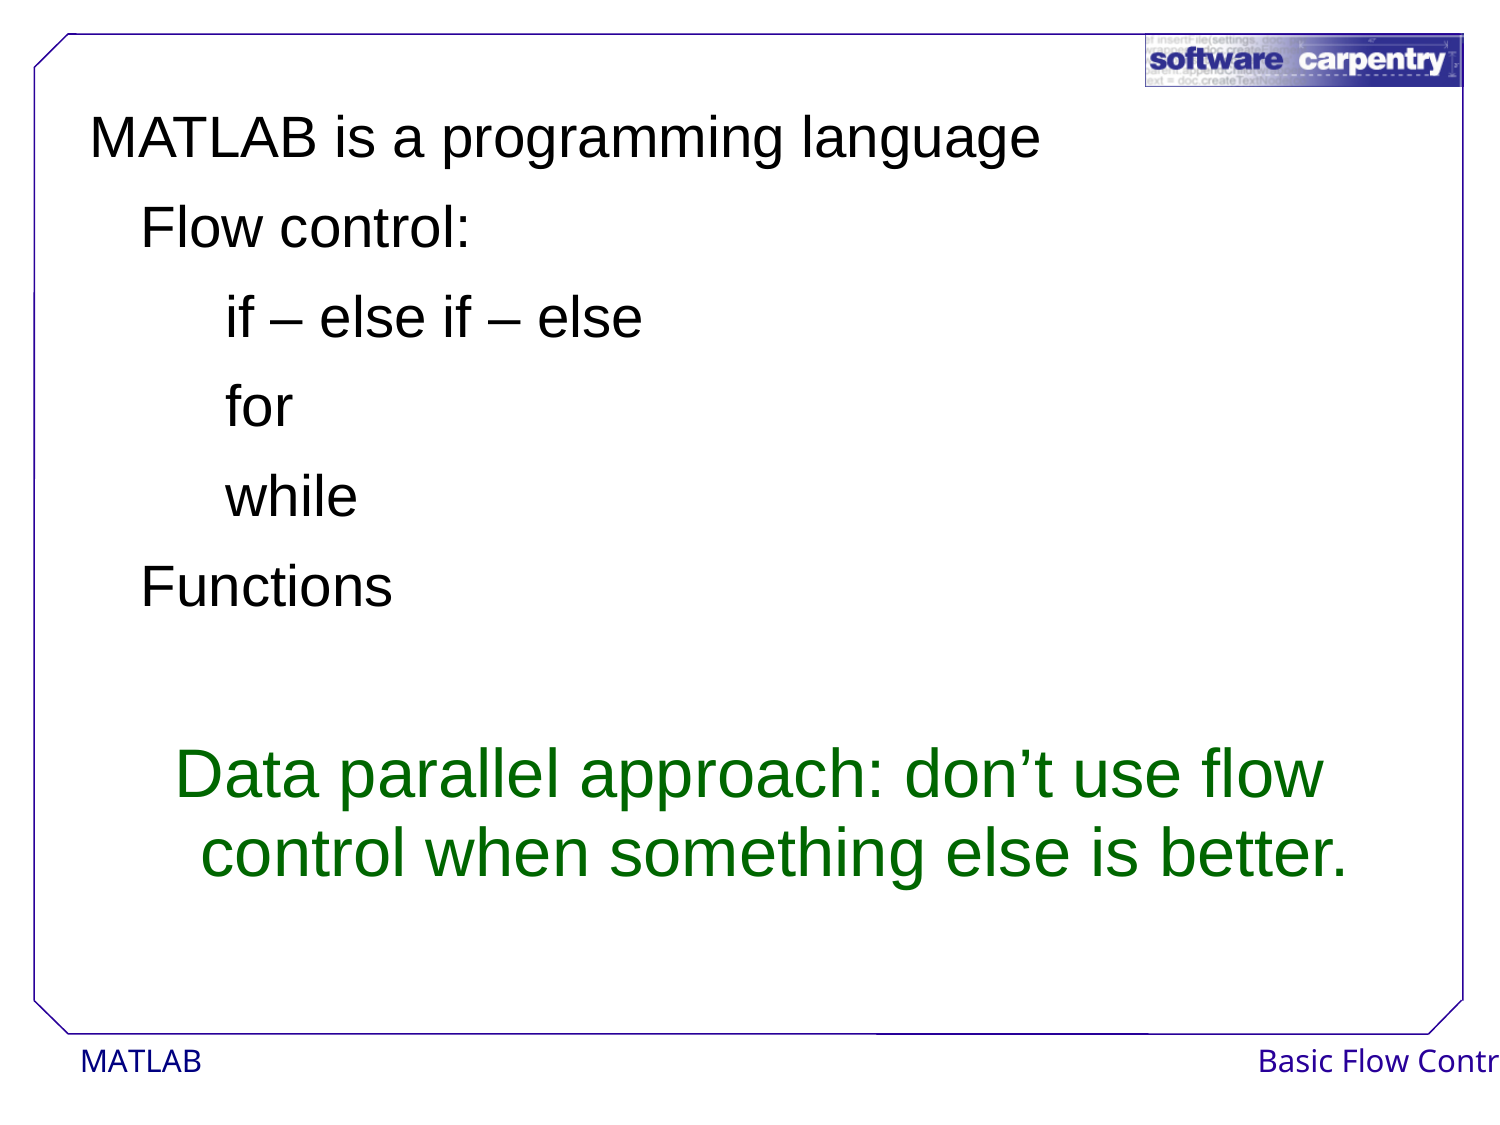

# MATLAB is a programming language
	Flow control:
			if – else if – else
			for
			while
	Functions
Data parallel approach: don’t use flow control when something else is better.